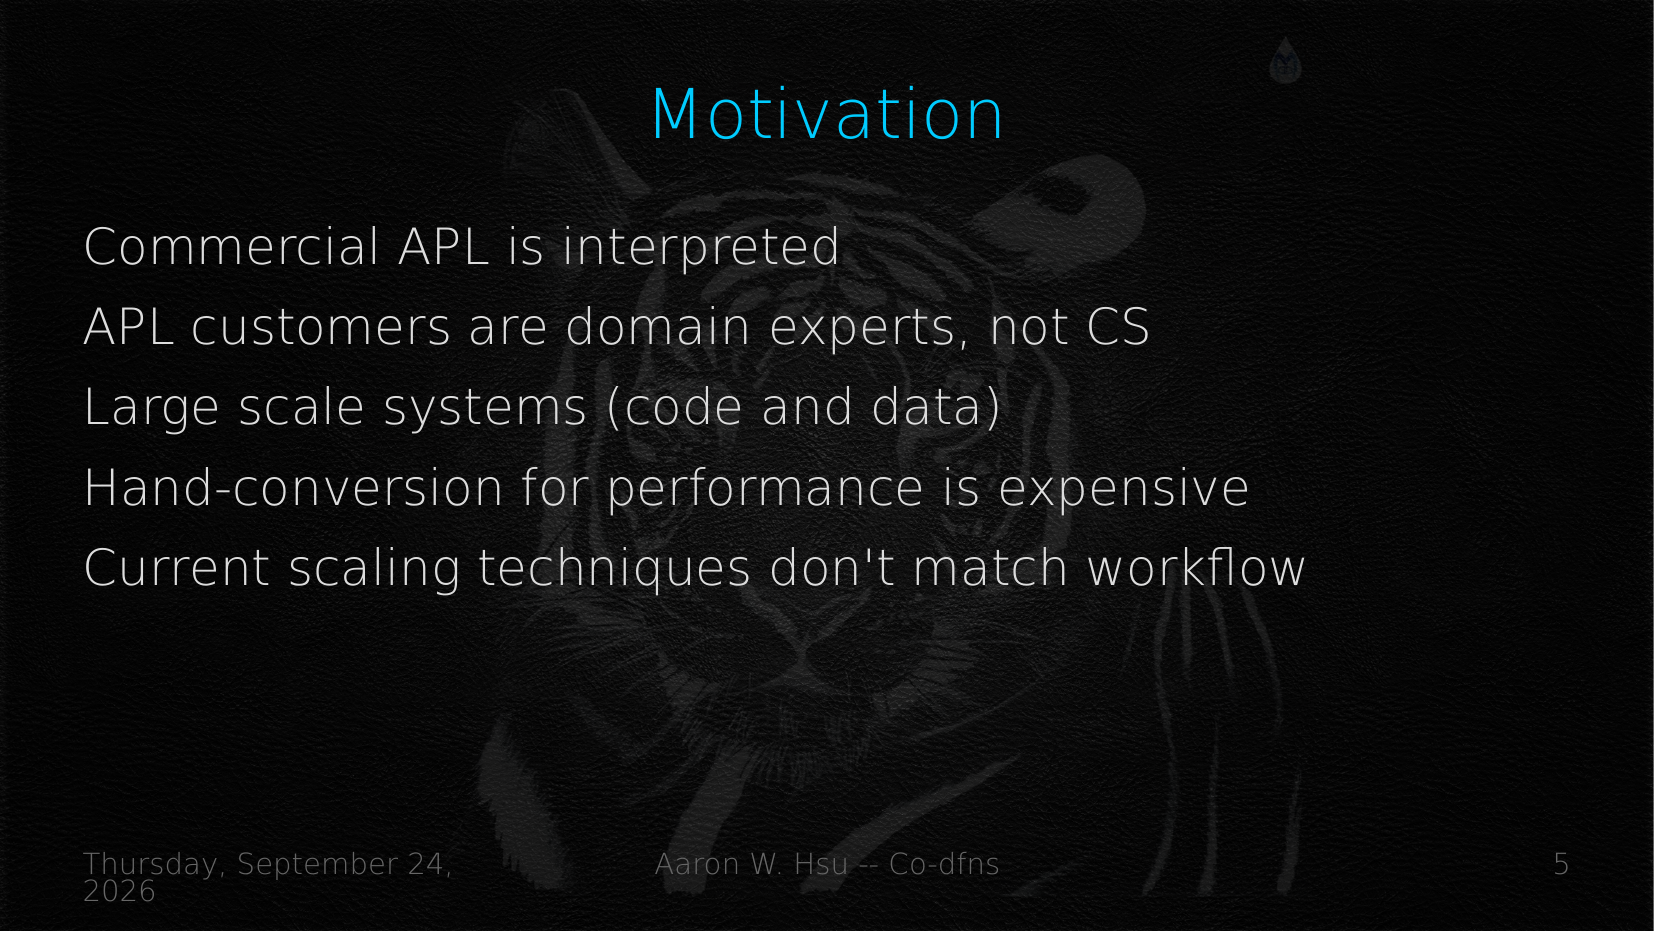

# Motivation
Commercial APL is interpreted
APL customers are domain experts, not CS
Large scale systems (code and data)
Hand-conversion for performance is expensive
Current scaling techniques don't match workflow
Aaron W. Hsu -- Co-dfns
5